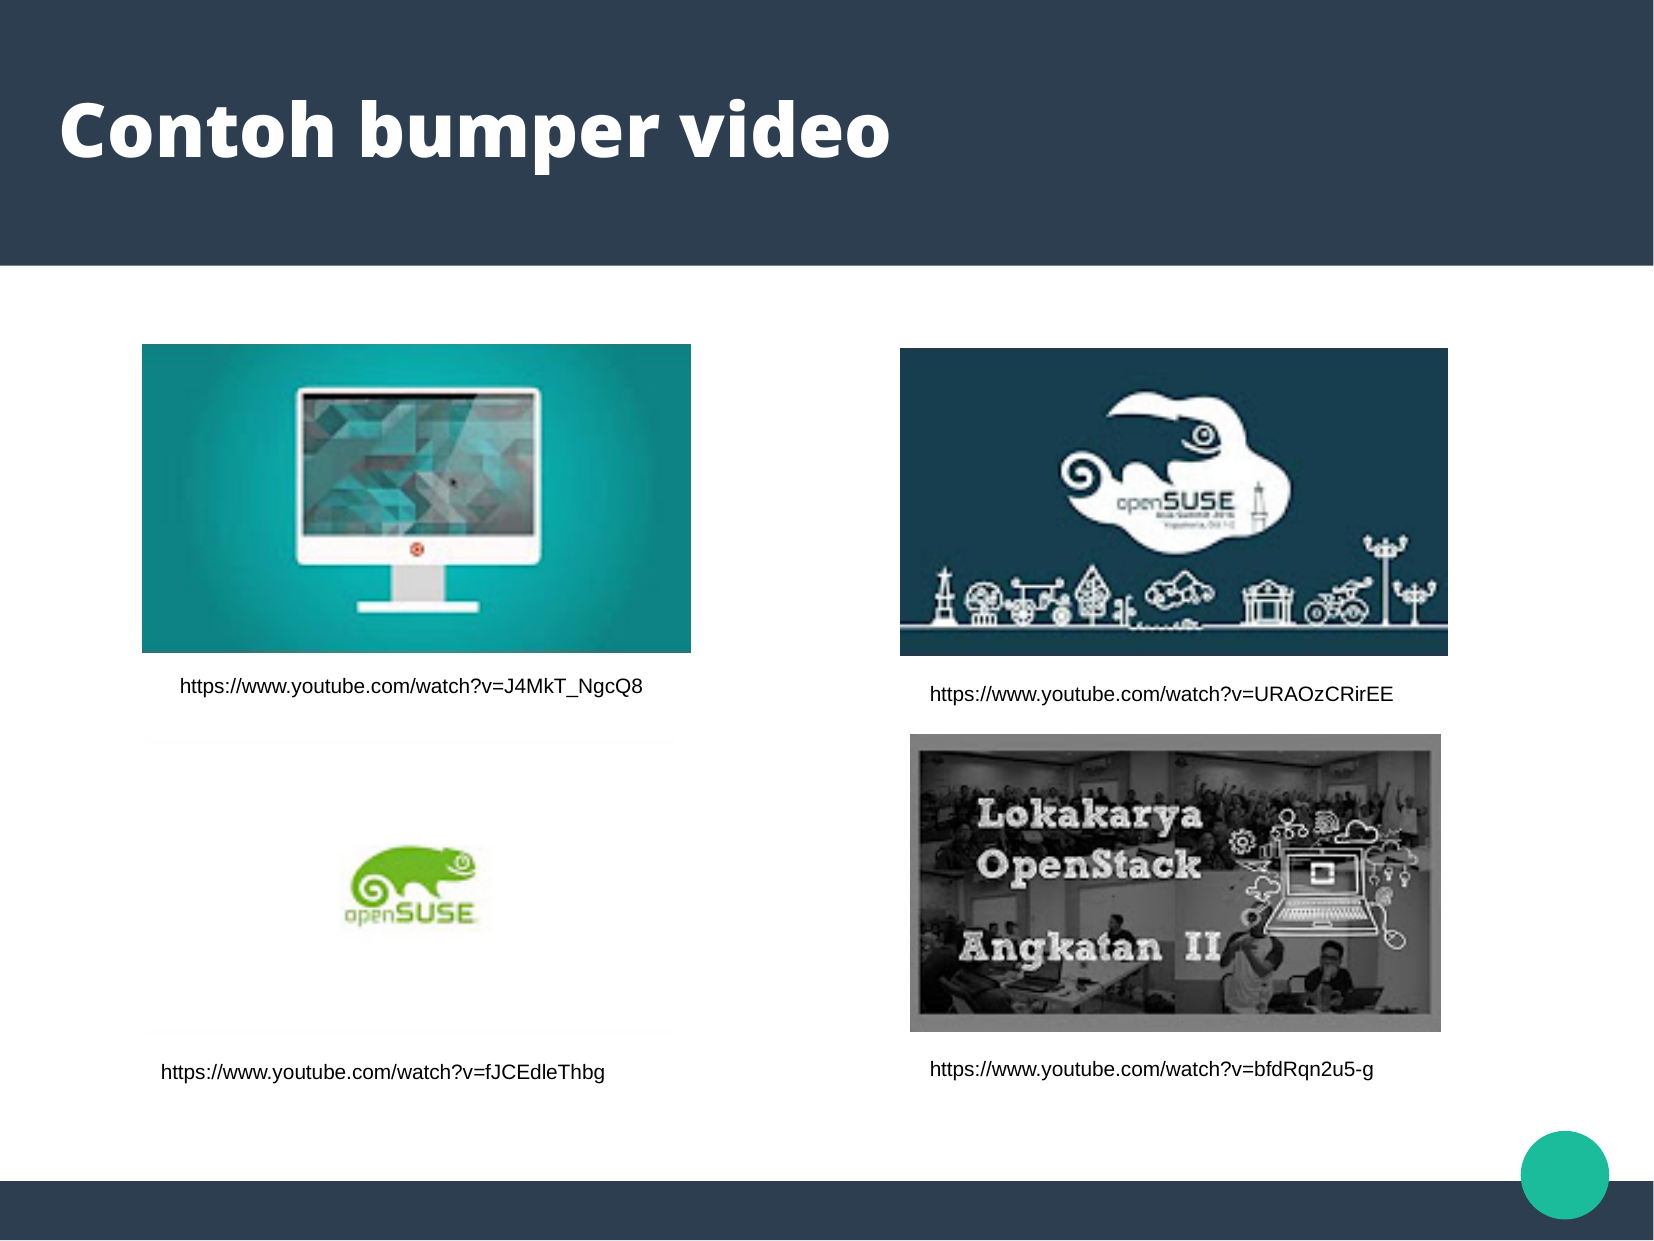

# Contoh bumper video
https://www.youtube.com/watch?v=J4MkT_NgcQ8
https://www.youtube.com/watch?v=URAOzCRirEE
https://www.youtube.com/watch?v=bfdRqn2u5-g
https://www.youtube.com/watch?v=fJCEdleThbg